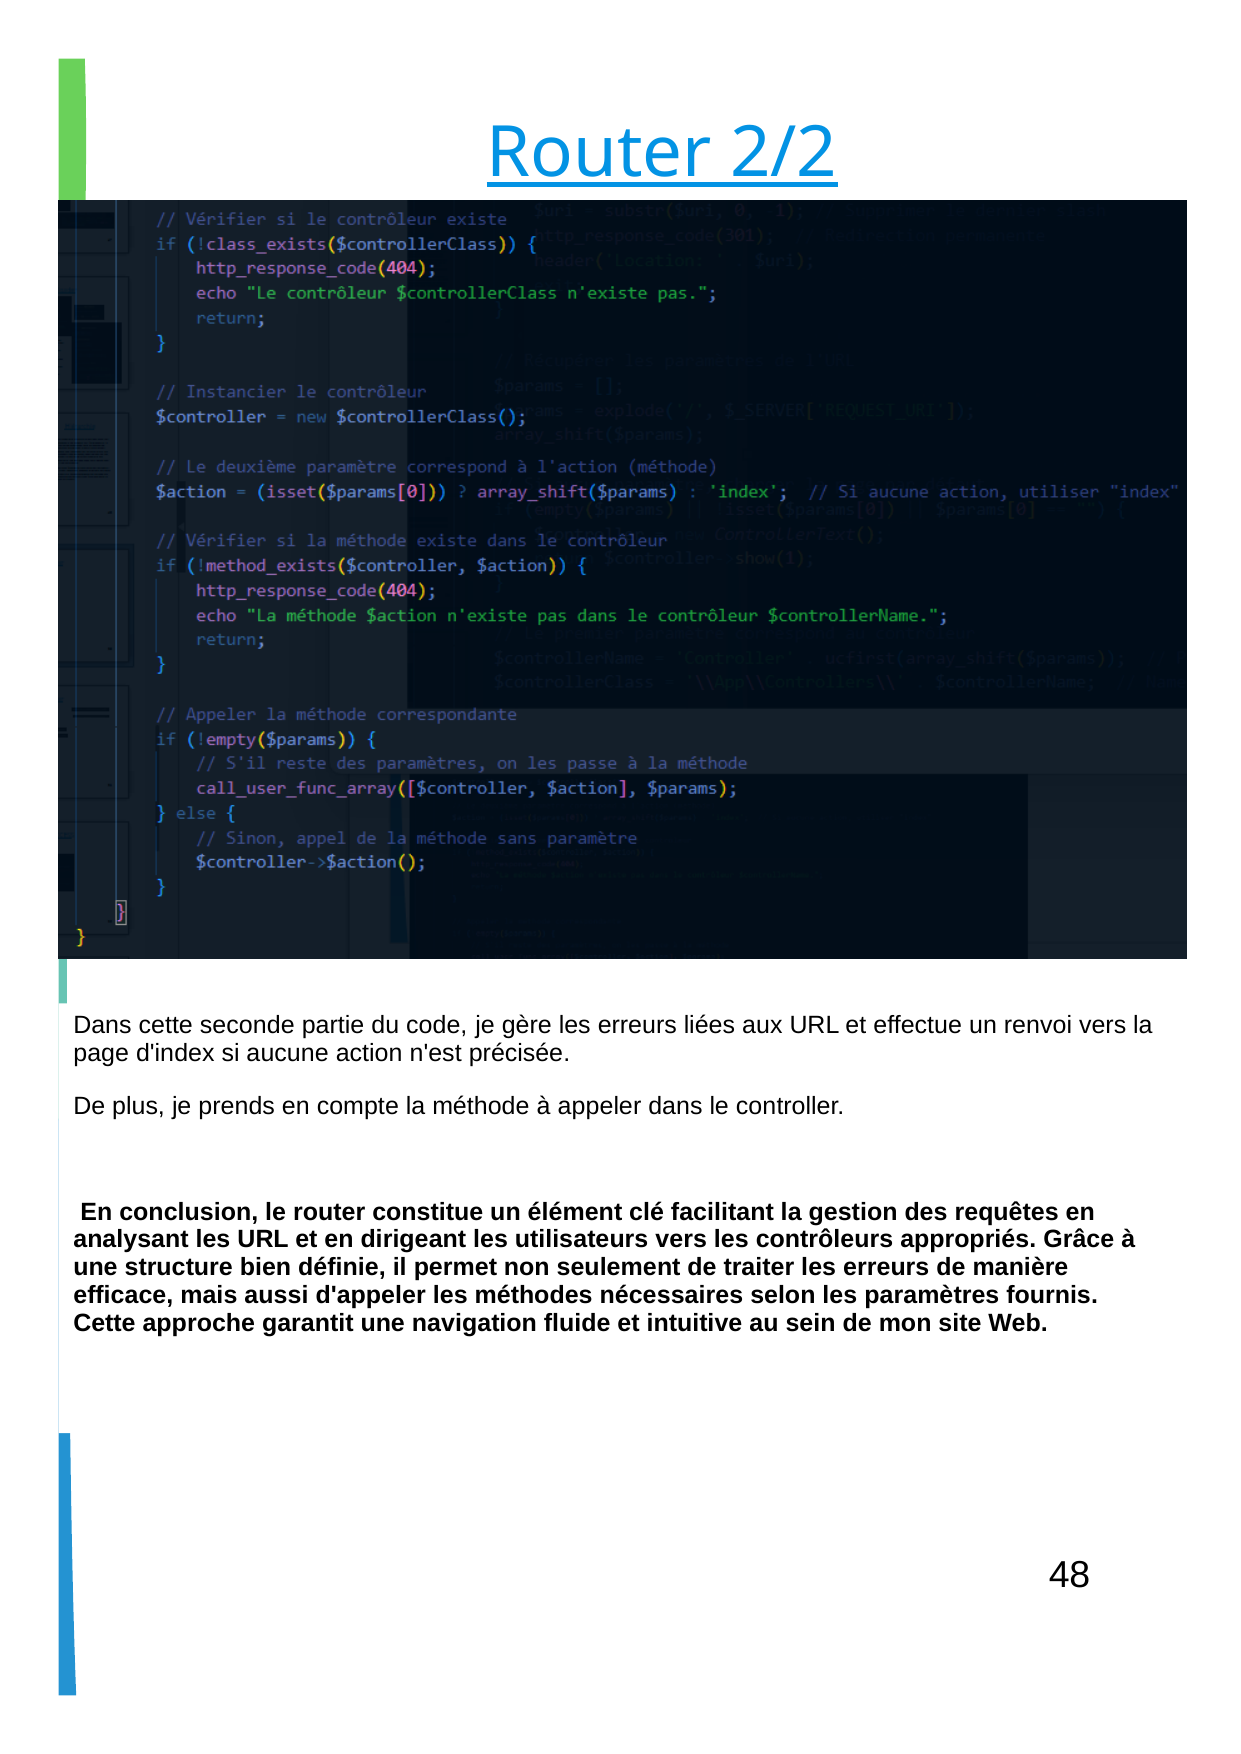

Router 2/2
Dans cette seconde partie du code, je gère les erreurs liées aux URL et effectue un renvoi vers la page d'index si aucune action n'est précisée.
De plus, je prends en compte la méthode à appeler dans le controller.
 En conclusion, le router constitue un élément clé facilitant la gestion des requêtes en analysant les URL et en dirigeant les utilisateurs vers les contrôleurs appropriés. Grâce à une structure bien définie, il permet non seulement de traiter les erreurs de manière efficace, mais aussi d'appeler les méthodes nécessaires selon les paramètres fournis. Cette approche garantit une navigation fluide et intuitive au sein de mon site Web.